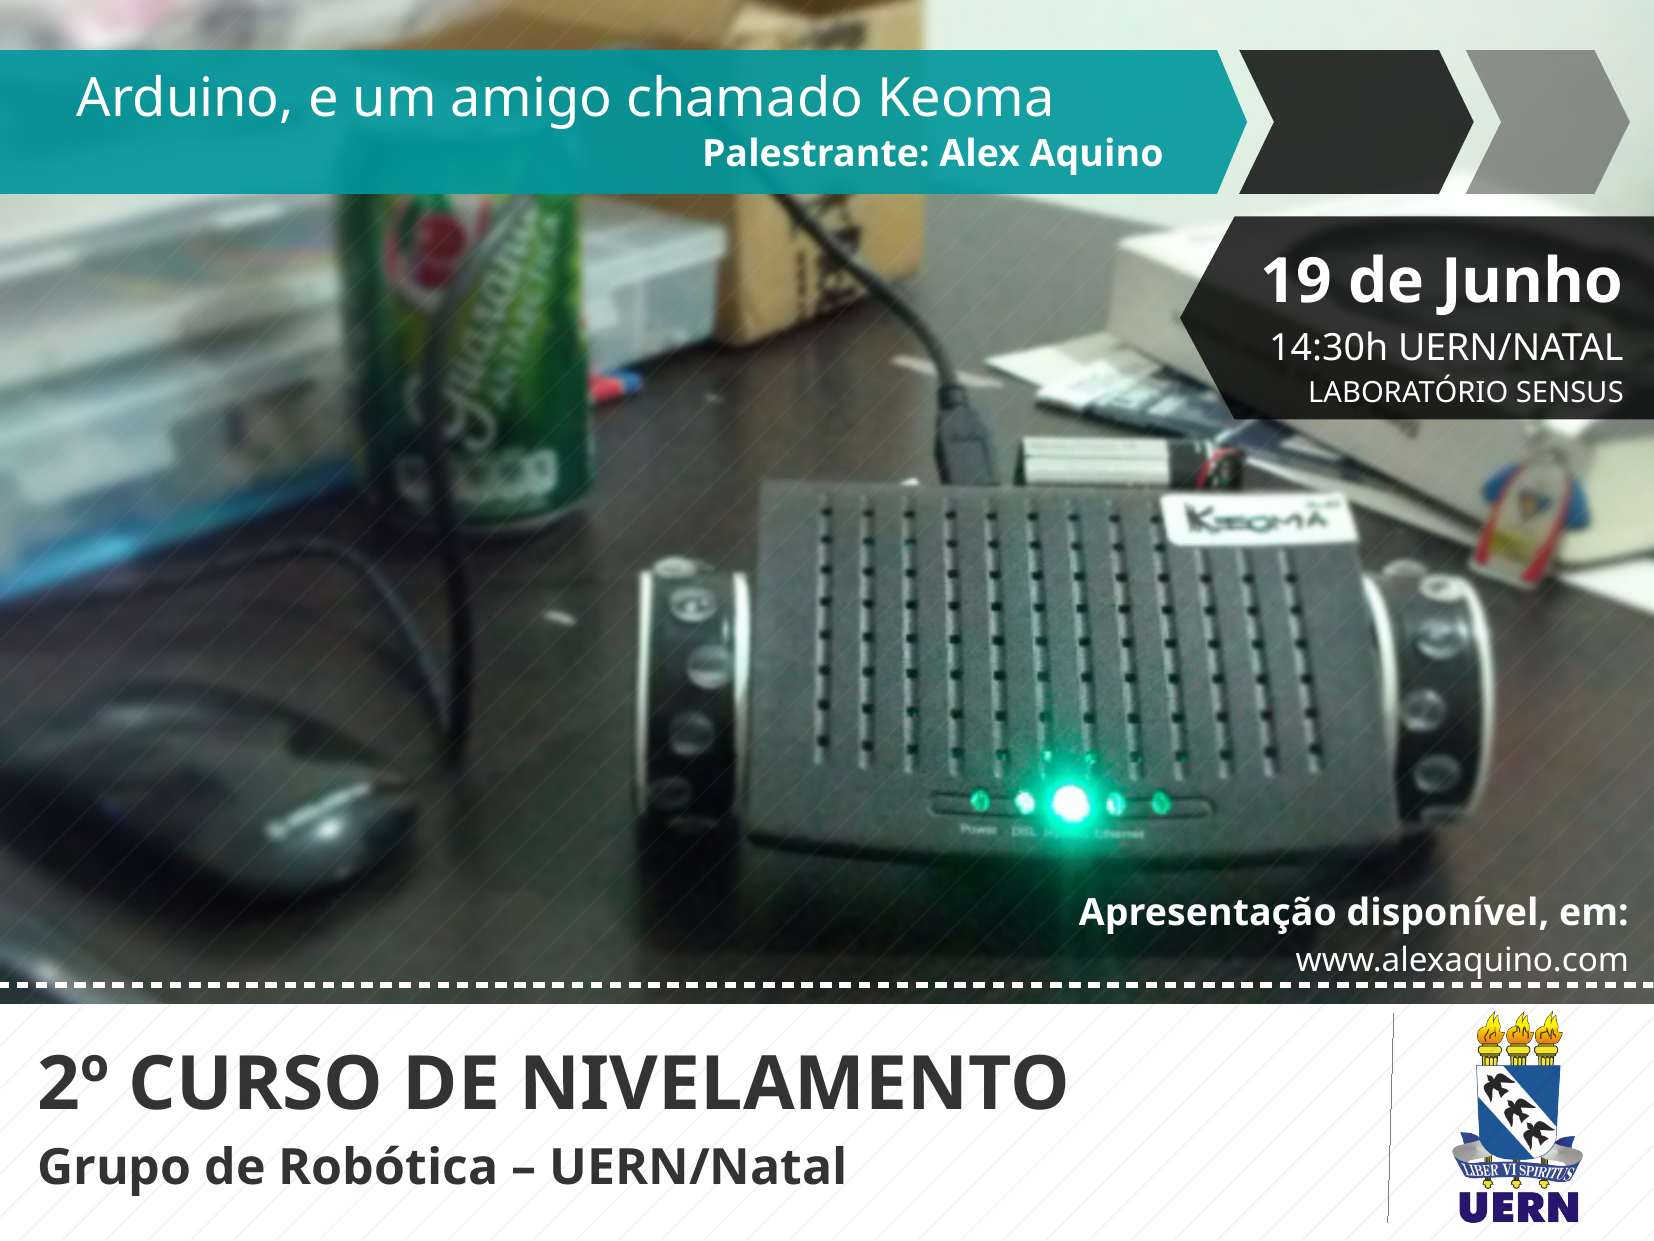

Arduino, e um amigo chamado Keoma
Palestrante: Alex Aquino
19 de Junho
14:30h UERN/NATAL
LABORATÓRIO SENSUS
Apresentação disponível, em:
 www.alexaquino.com
2º CURSO DE NIVELAMENTO
Grupo de Robótica – UERN/Natal